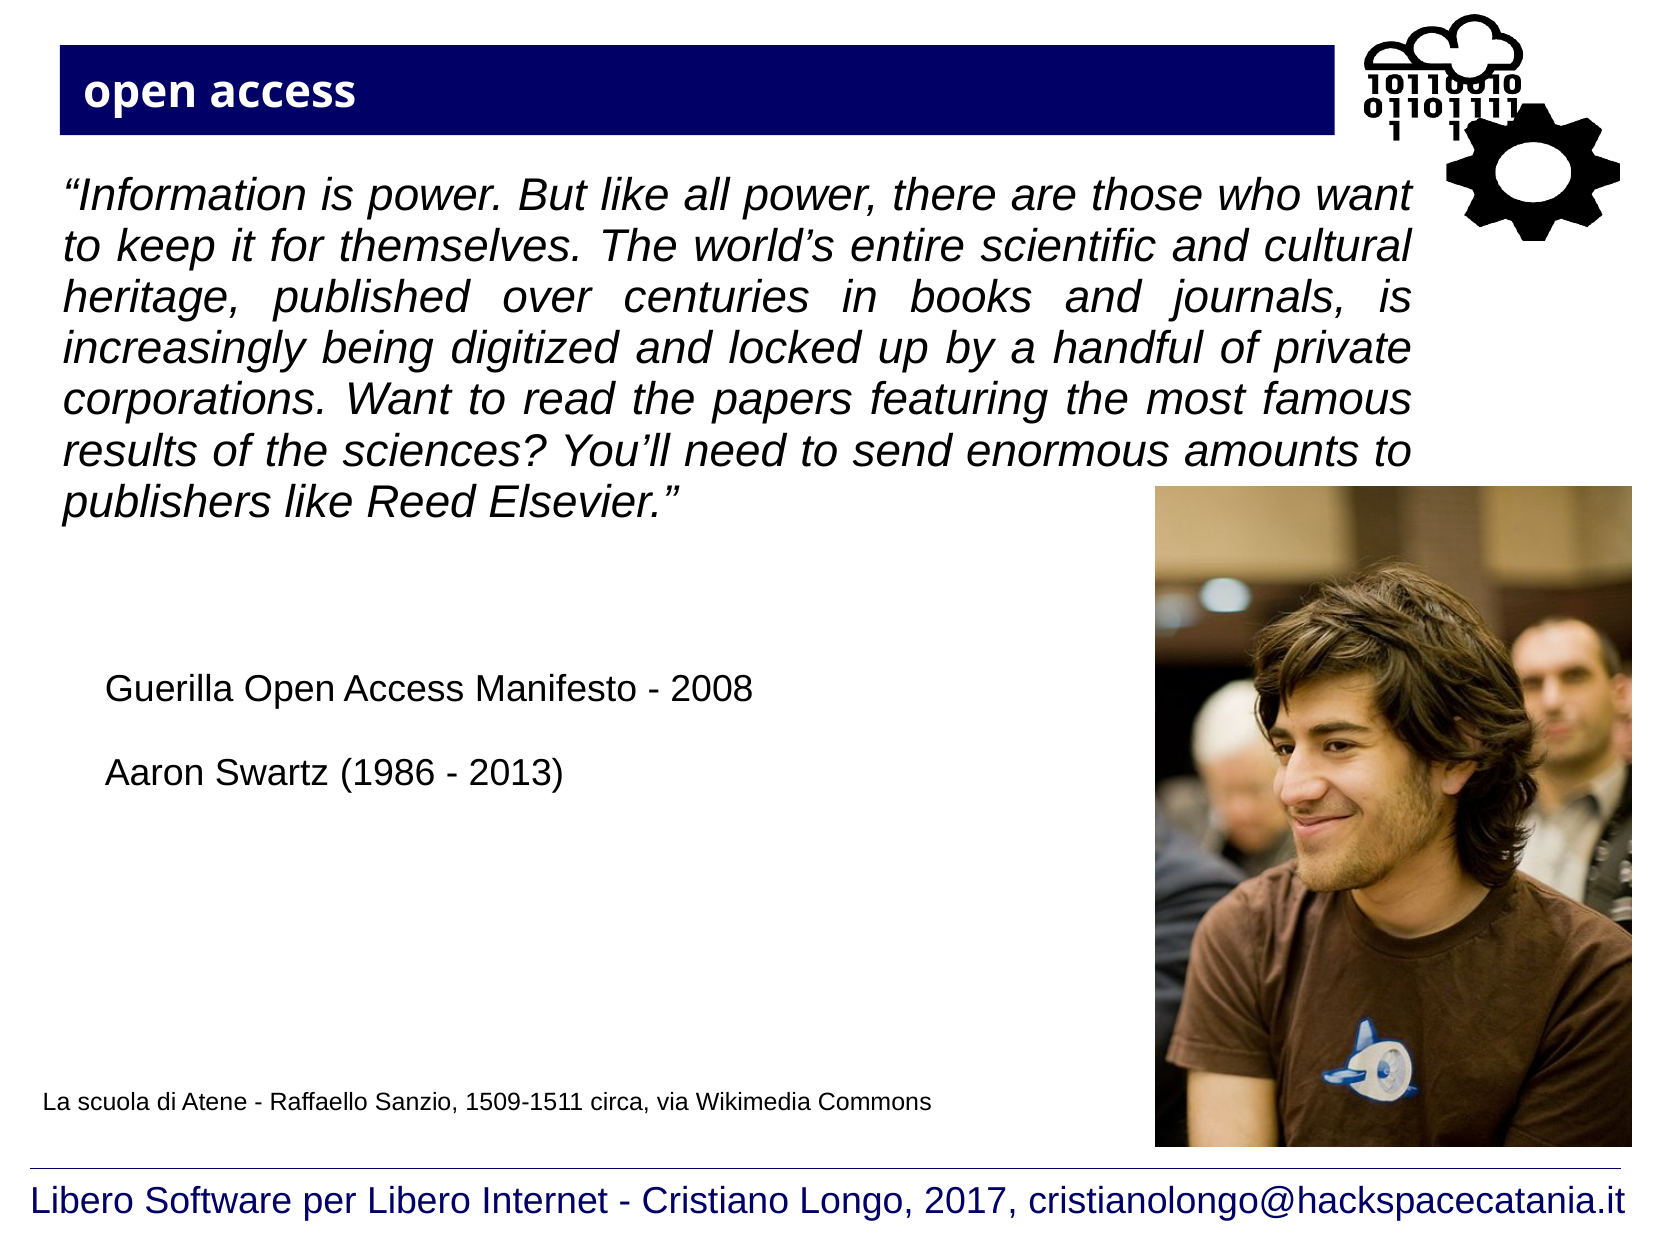

# open access
“Information is power. But like all power, there are those who want to keep it for themselves. The world’s entire scientific and cultural heritage, published over centuries in books and journals, is increasingly being digitized and locked up by a handful of private corporations. Want to read the papers featuring the most famous results of the sciences? You’ll need to send enormous amounts to publishers like Reed Elsevier.”
Guerilla Open Access Manifesto - 2008
Aaron Swartz (1986 - 2013)
La scuola di Atene - Raffaello Sanzio, 1509-1511 circa, via Wikimedia Commons
Libero Software per Libero Internet - Cristiano Longo, 2017, cristianolongo@hackspacecatania.it